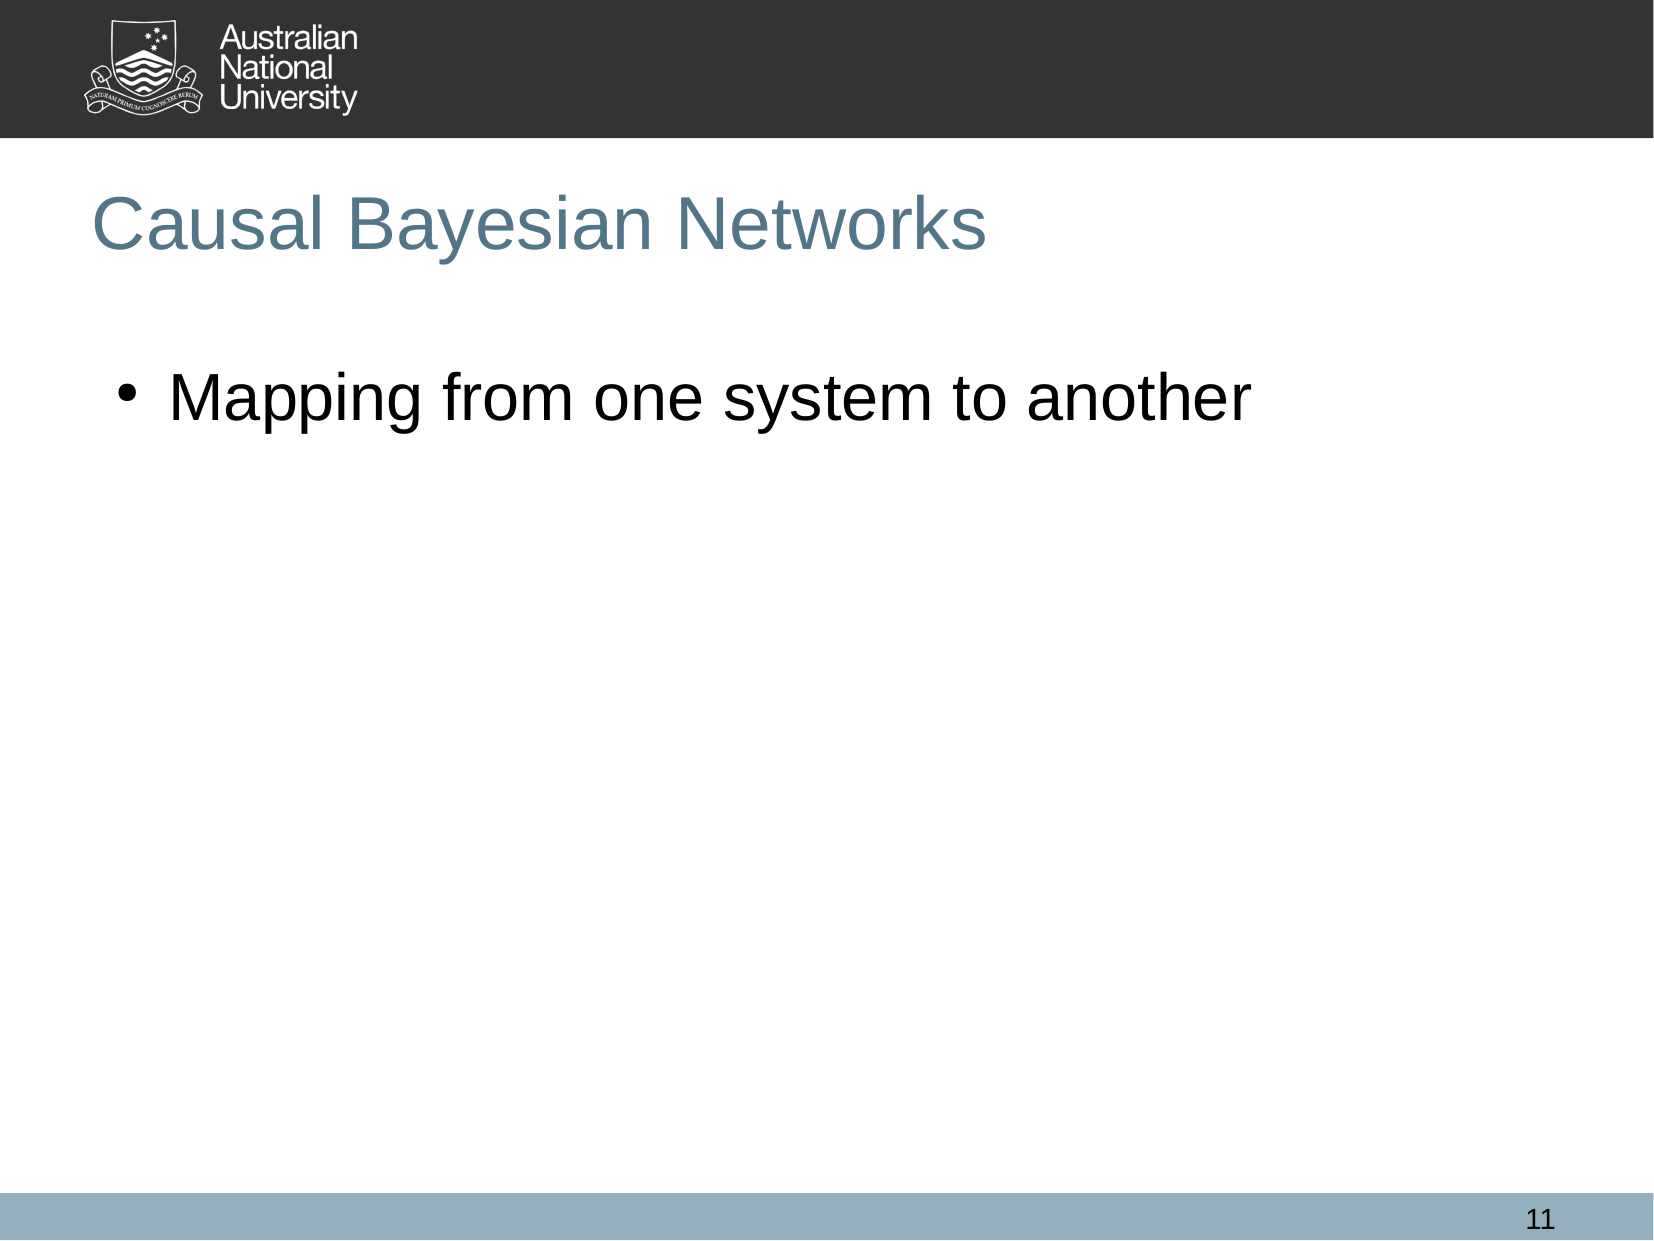

Causal Bayesian Networks
#
Mapping from one system to another